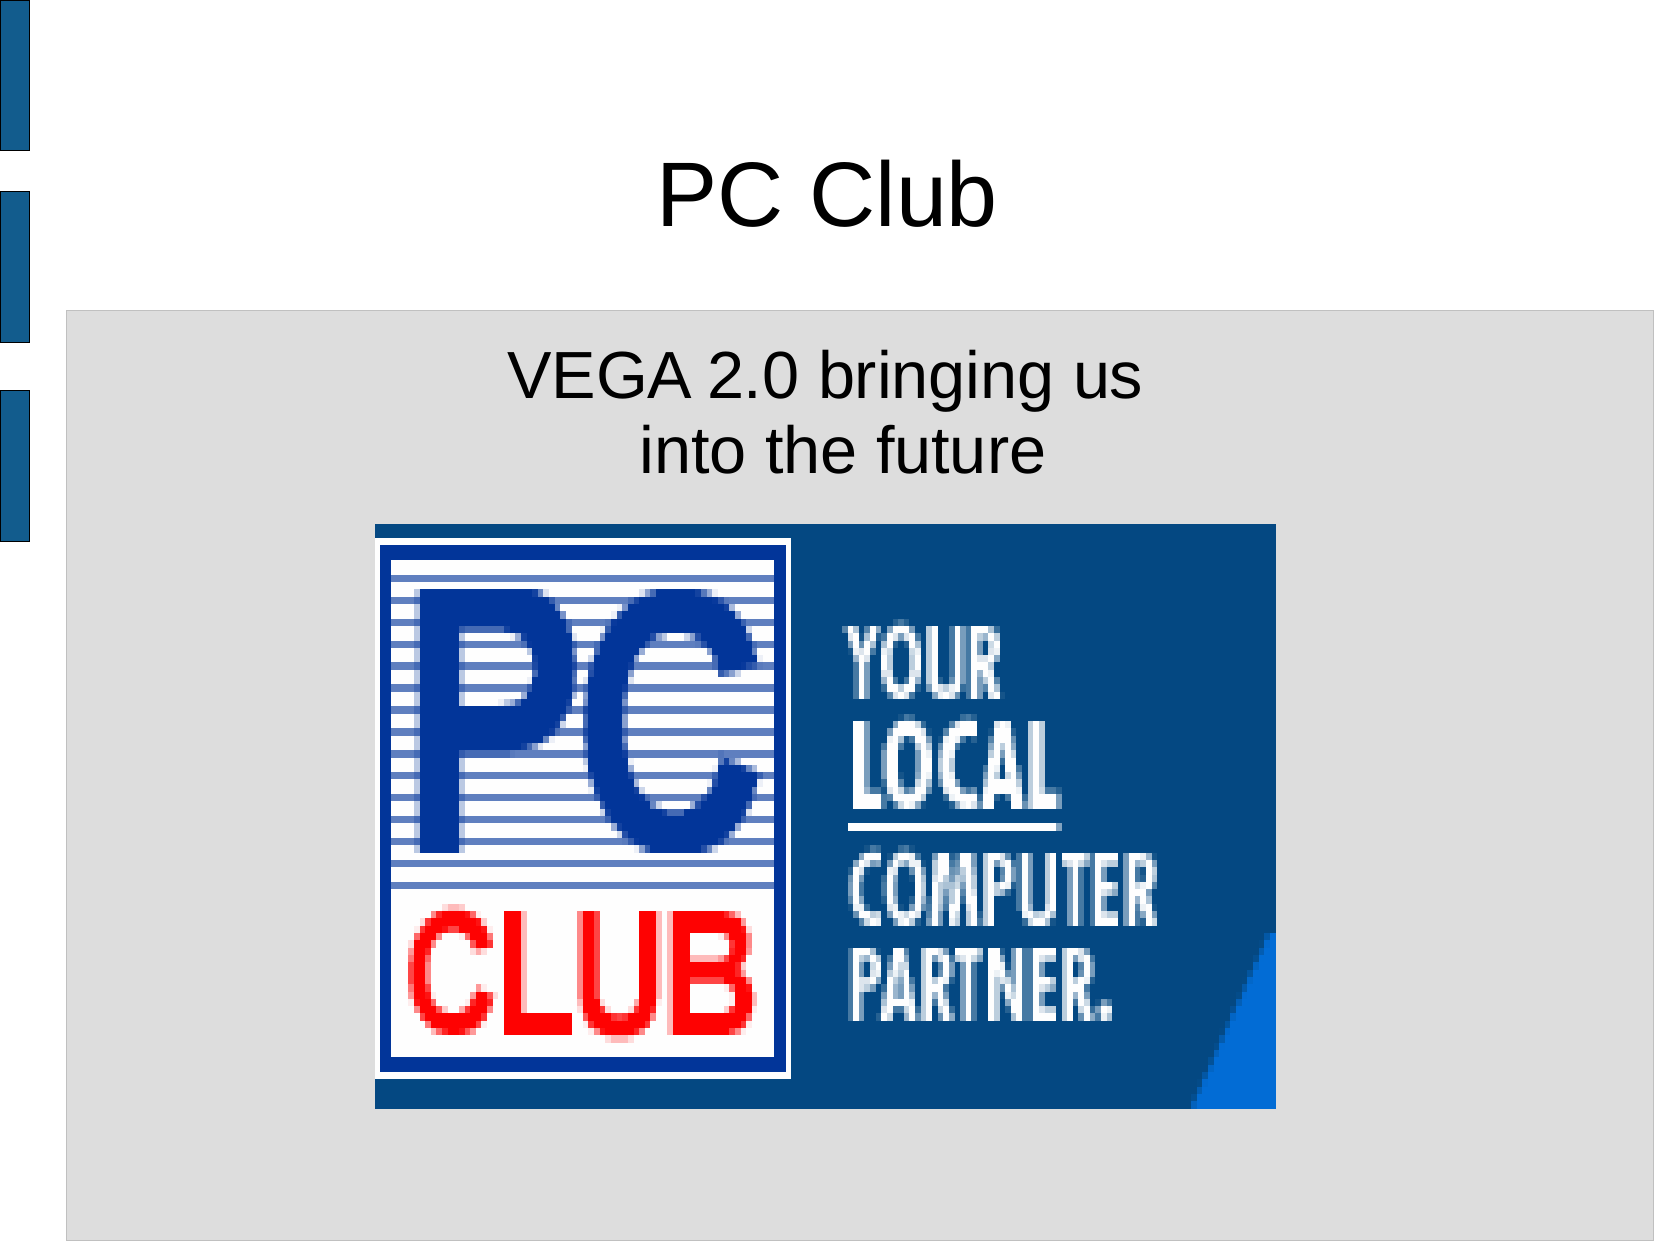

# PC Club
VEGA 2.0 bringing us into the future